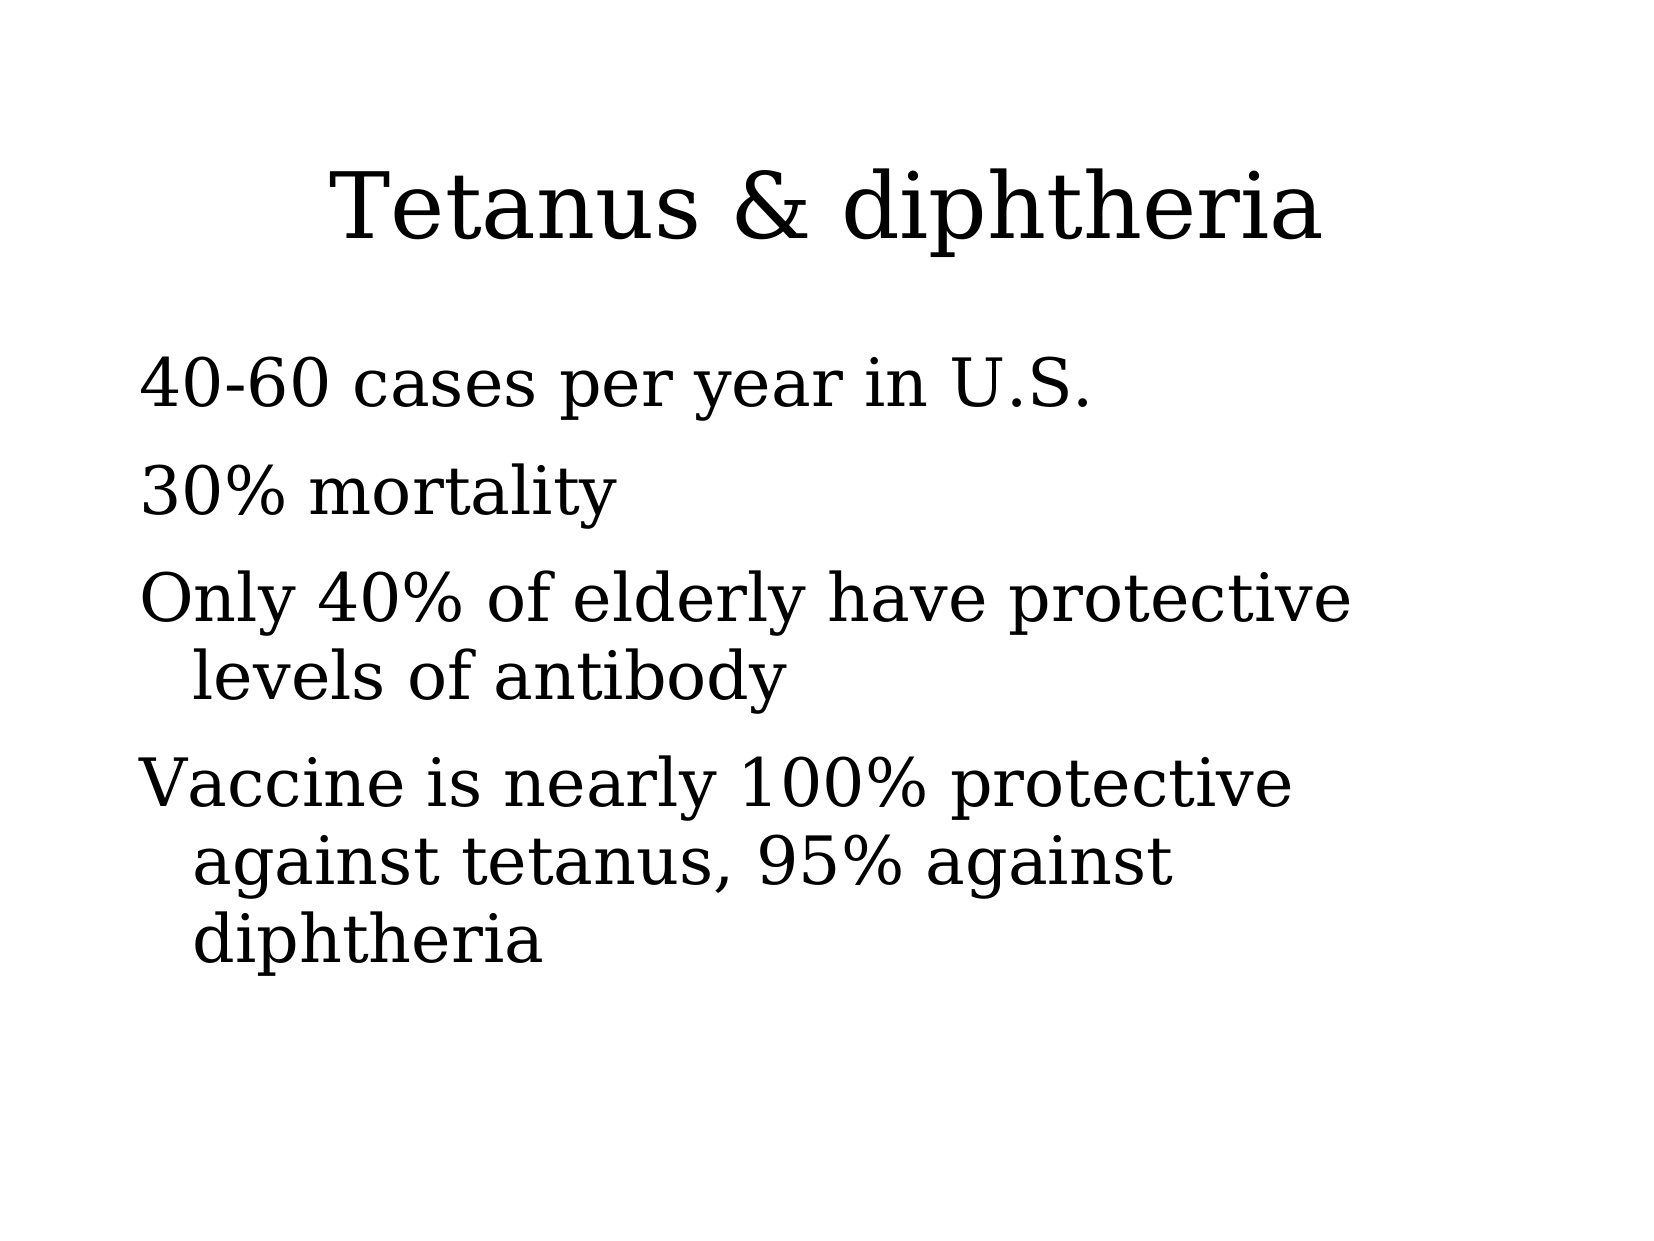

# Tetanus & diphtheria
40-60 cases per year in U.S.
30% mortality
Only 40% of elderly have protective levels of antibody
Vaccine is nearly 100% protective against tetanus, 95% against diphtheria